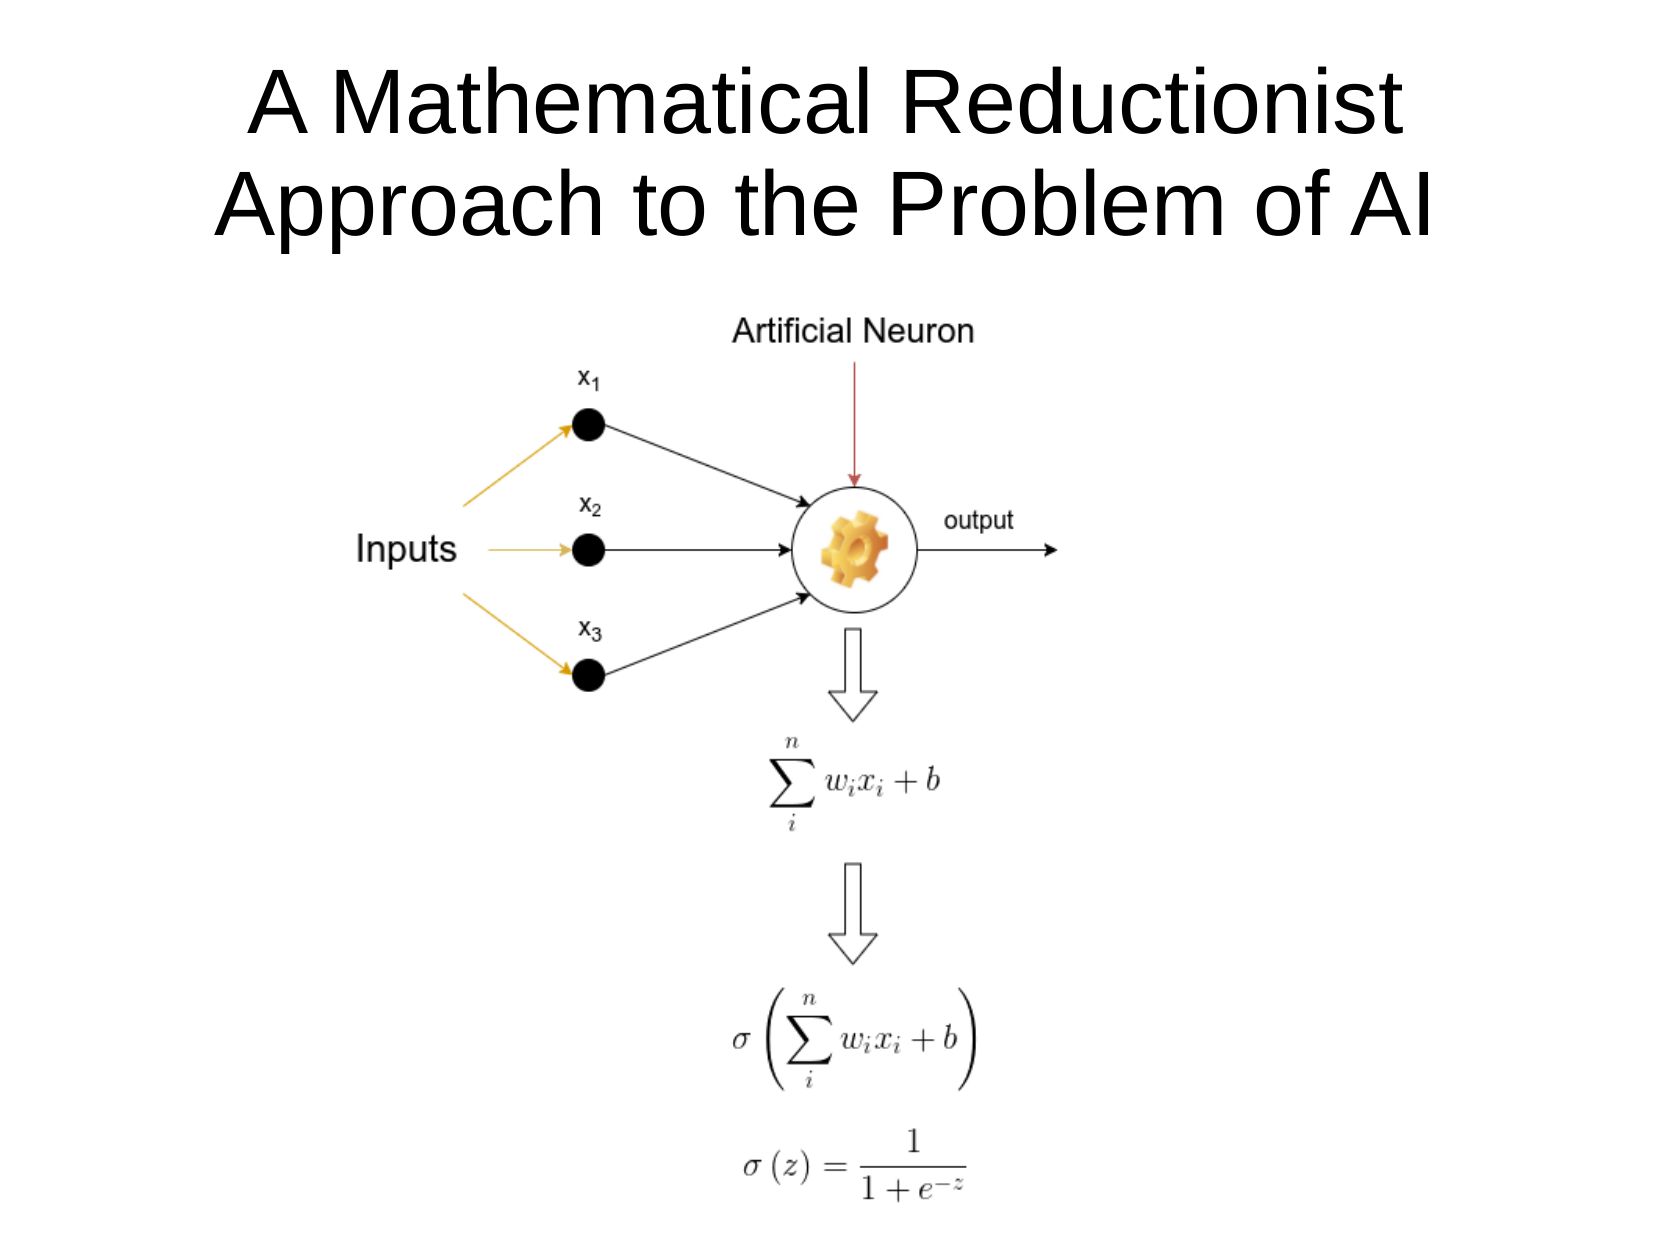

# A Mathematical Reductionist Approach to the Problem of AI